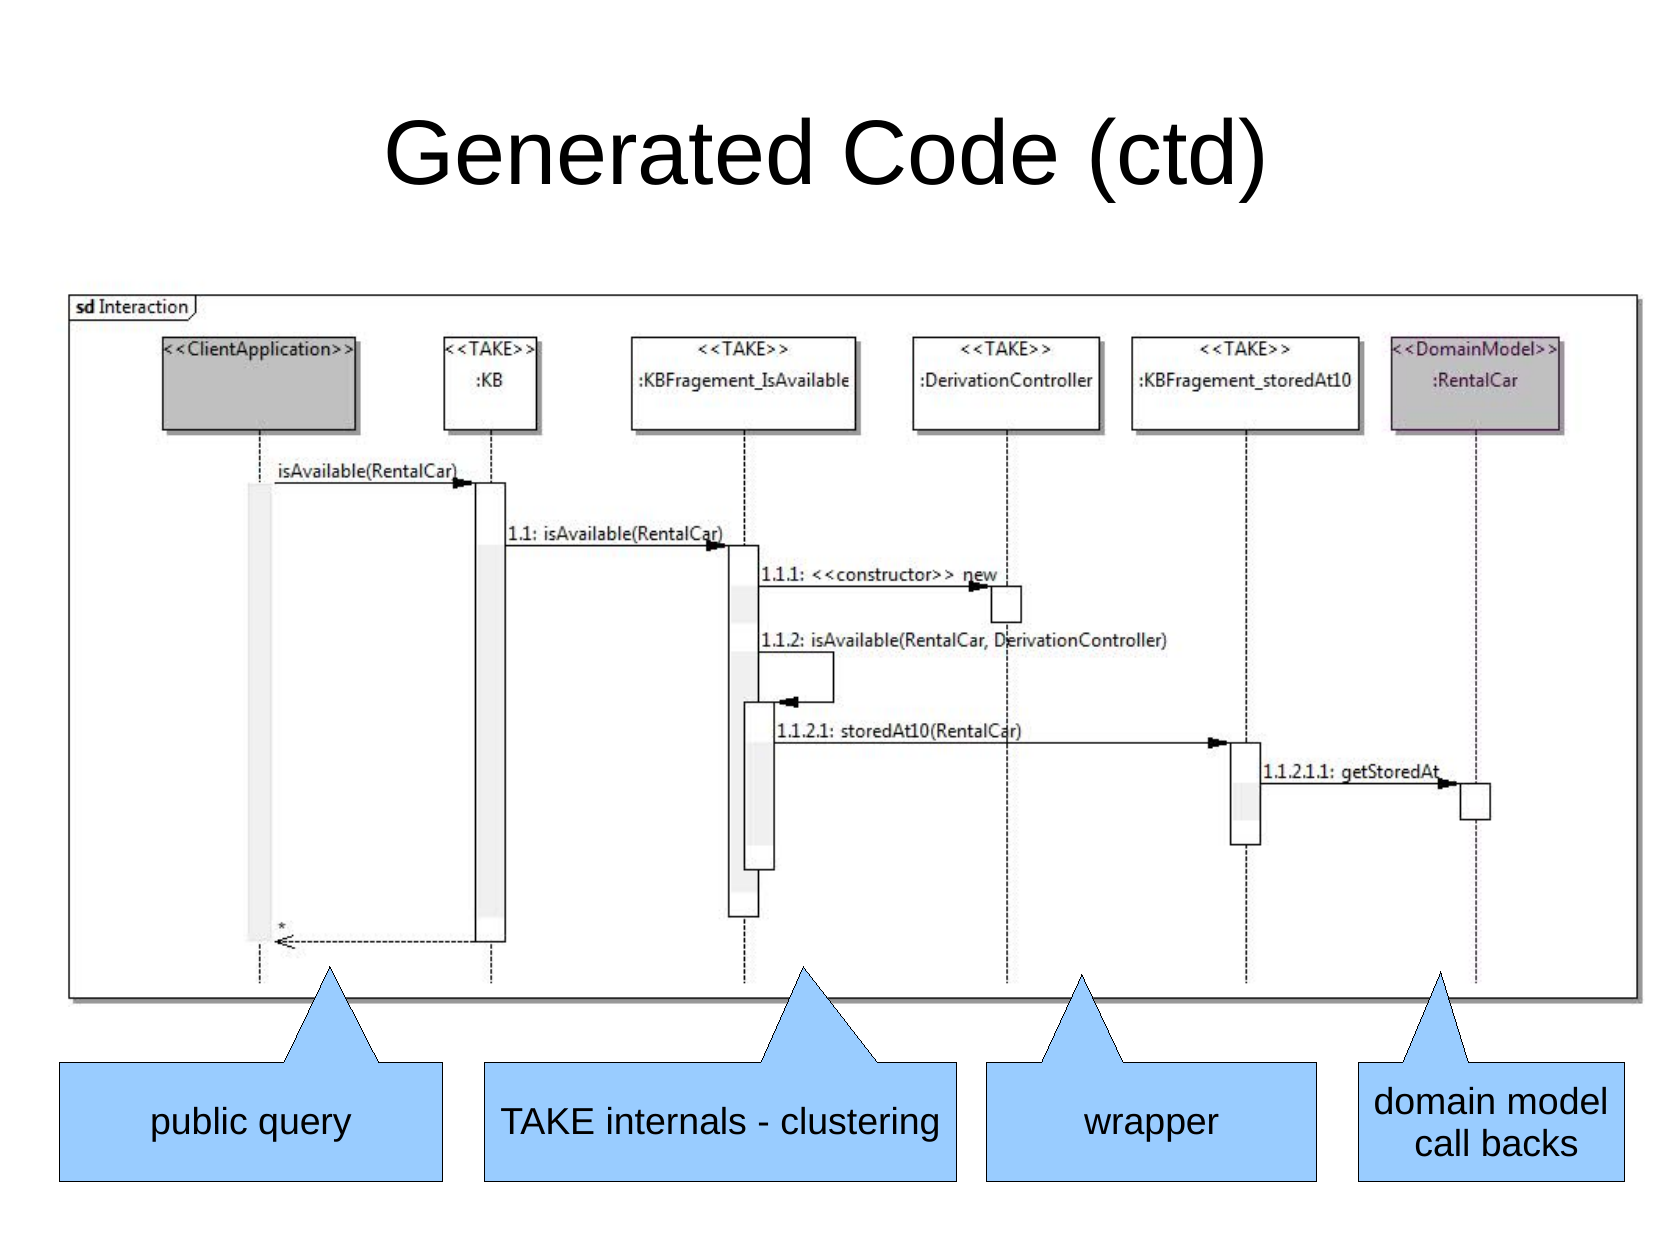

# Generated Code (ctd)
public query
TAKE internals - clustering
wrapper
domain model
 call backs